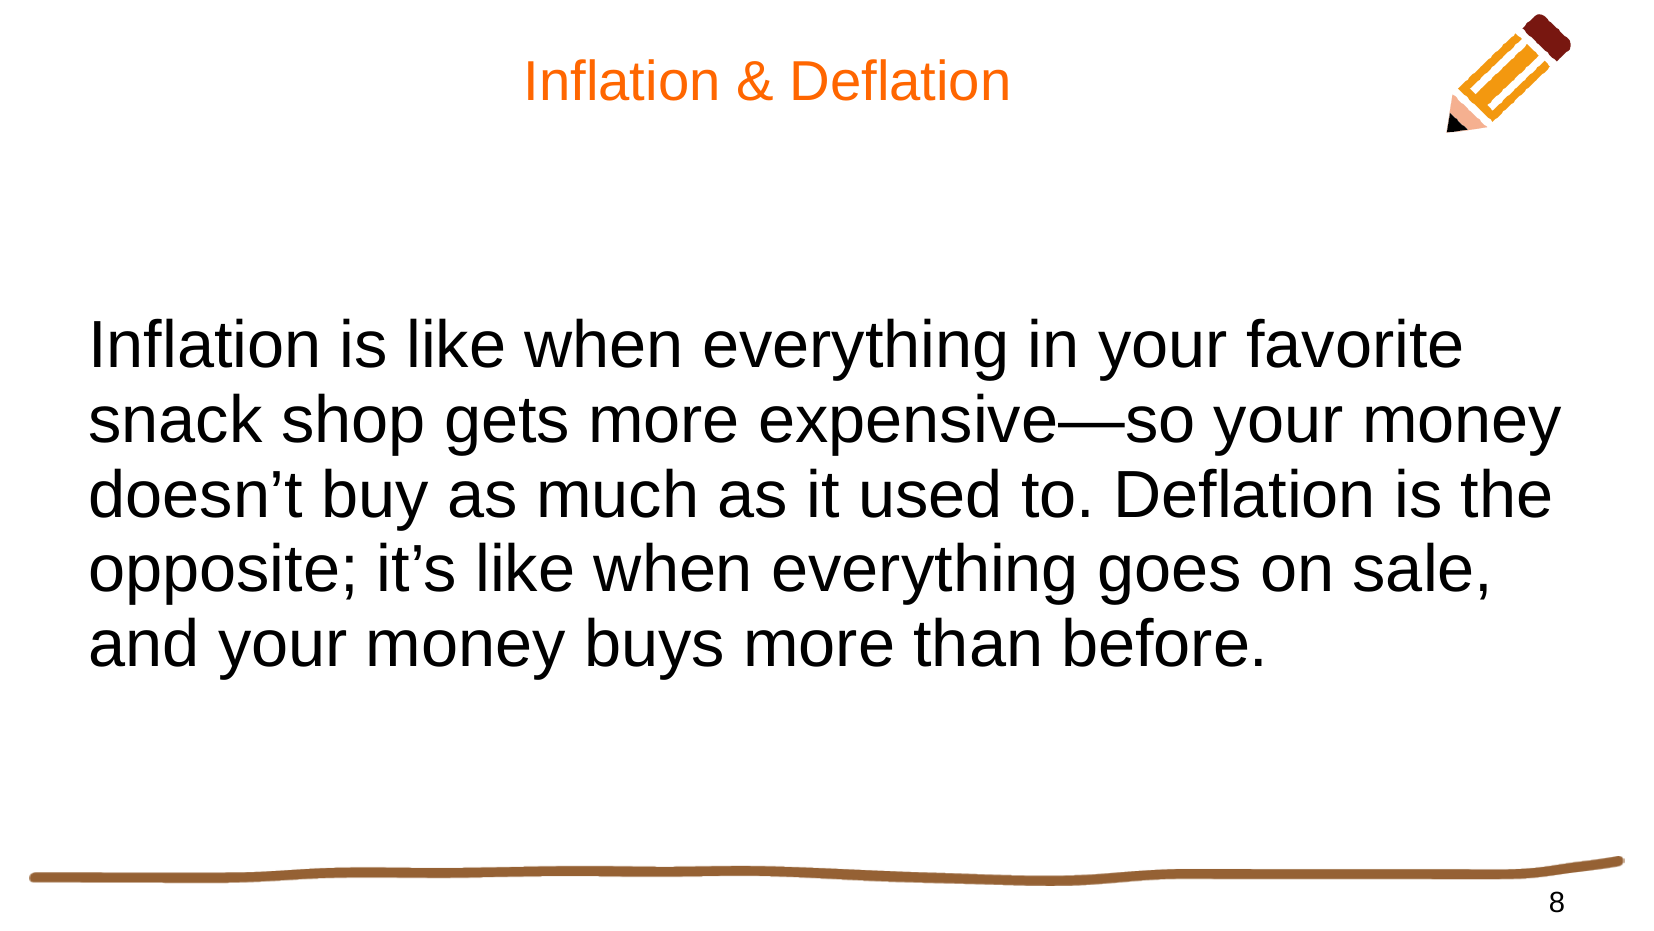

# Inflation & Deflation
Inflation is like when everything in your favorite snack shop gets more expensive—so your money doesn’t buy as much as it used to. Deflation is the opposite; it’s like when everything goes on sale, and your money buys more than before.
8